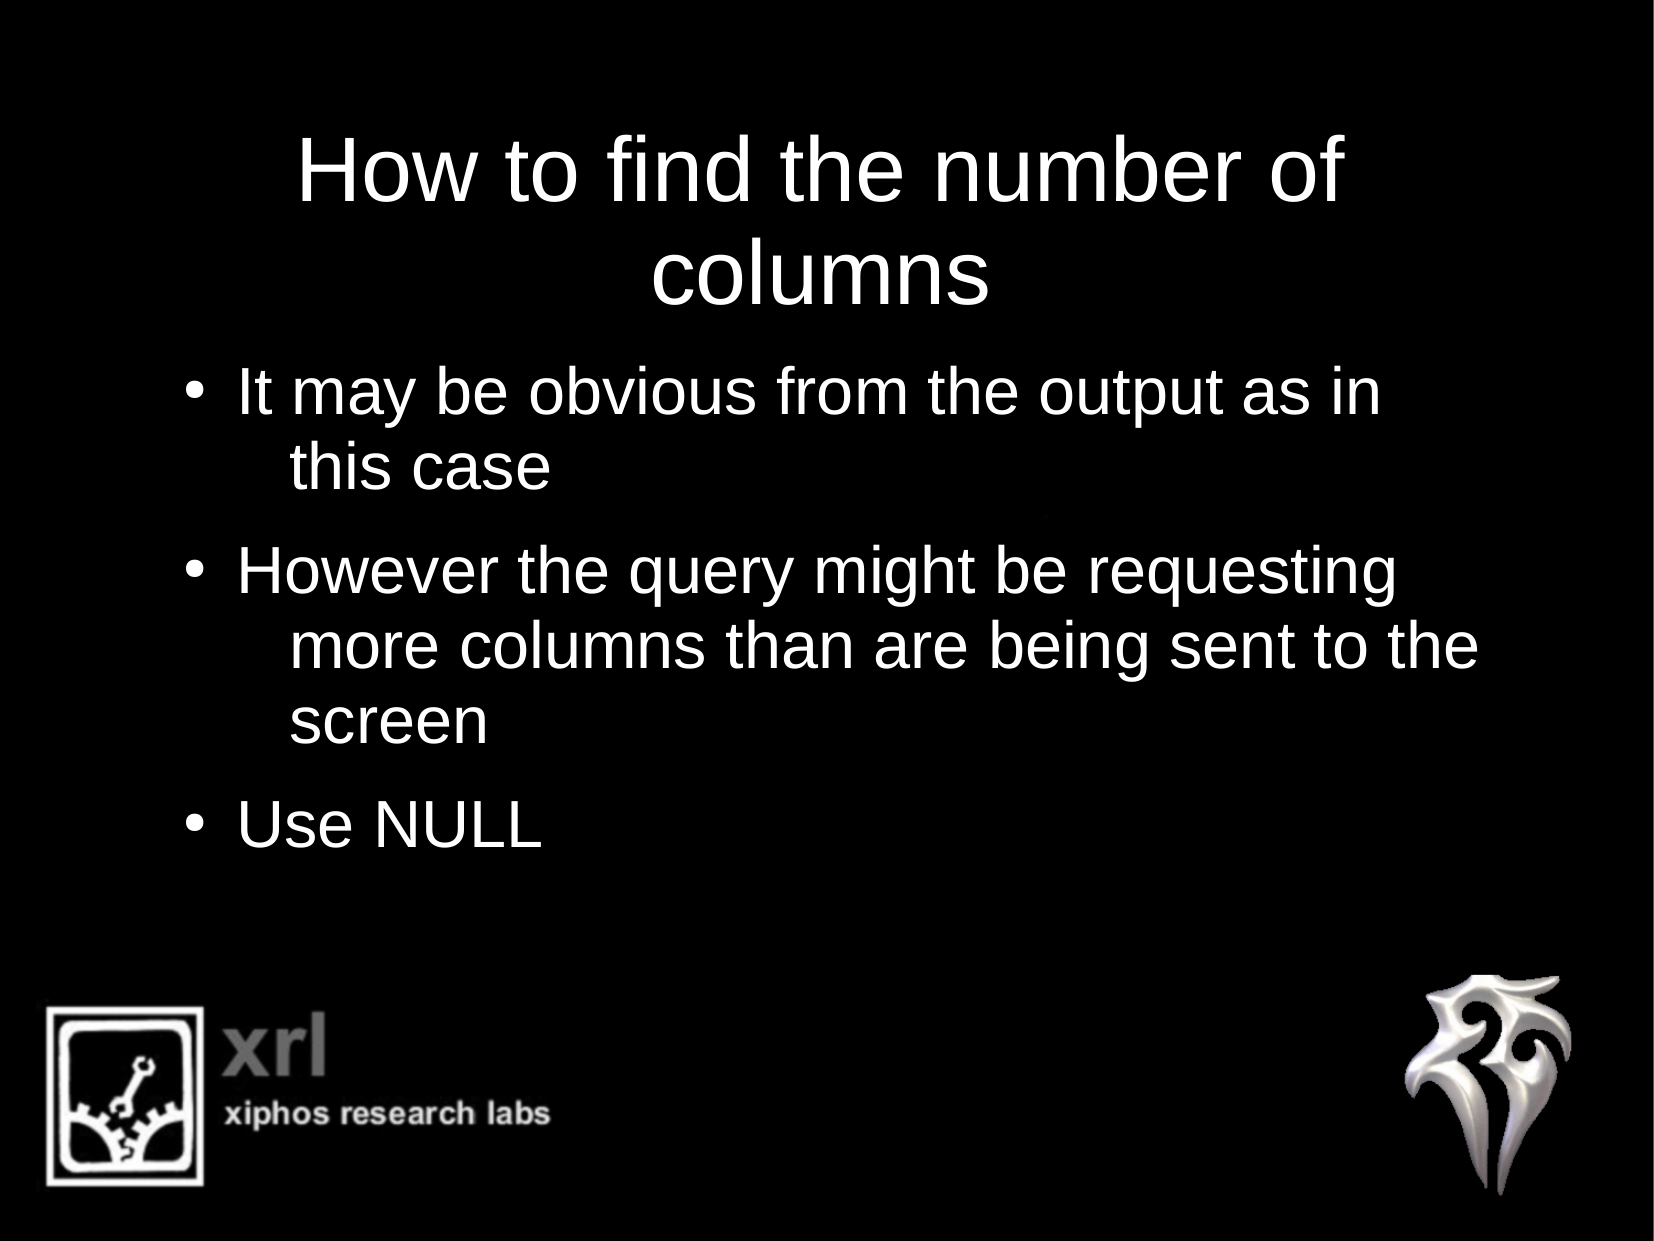

# How to find the number of columns
It may be obvious from the output as in this case
However the query might be requesting more columns than are being sent to the screen
Use NULL